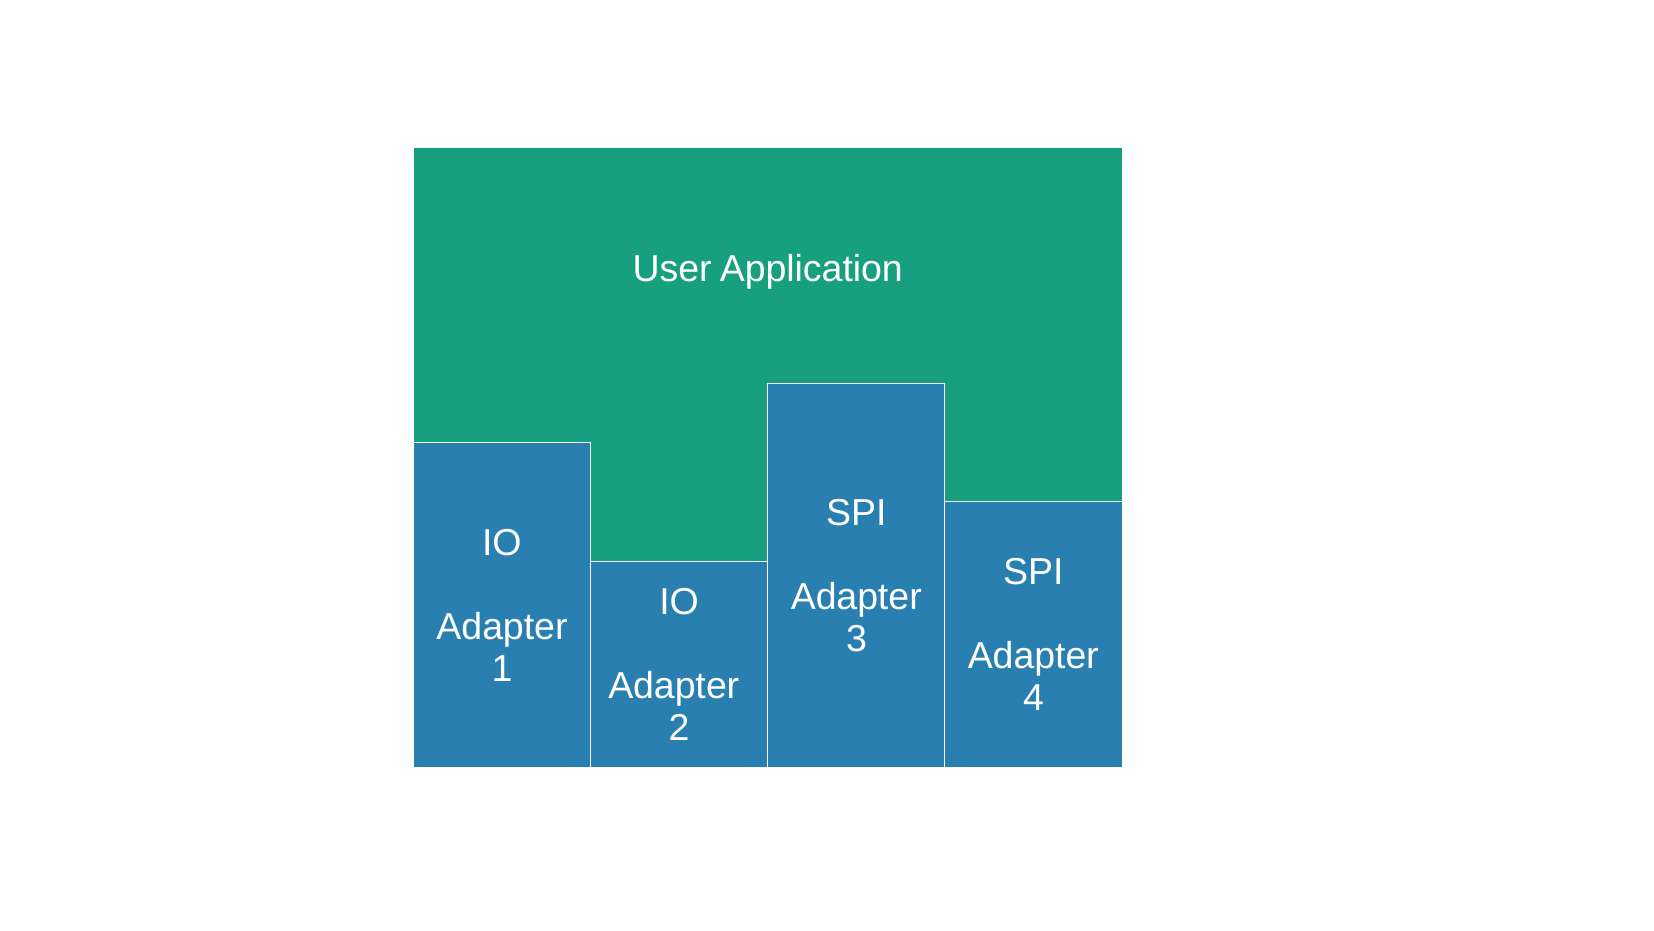

User Application
SPI
Adapter
3
IO
Adapter
1
SPI
Adapter
4
IO
Adapter
2